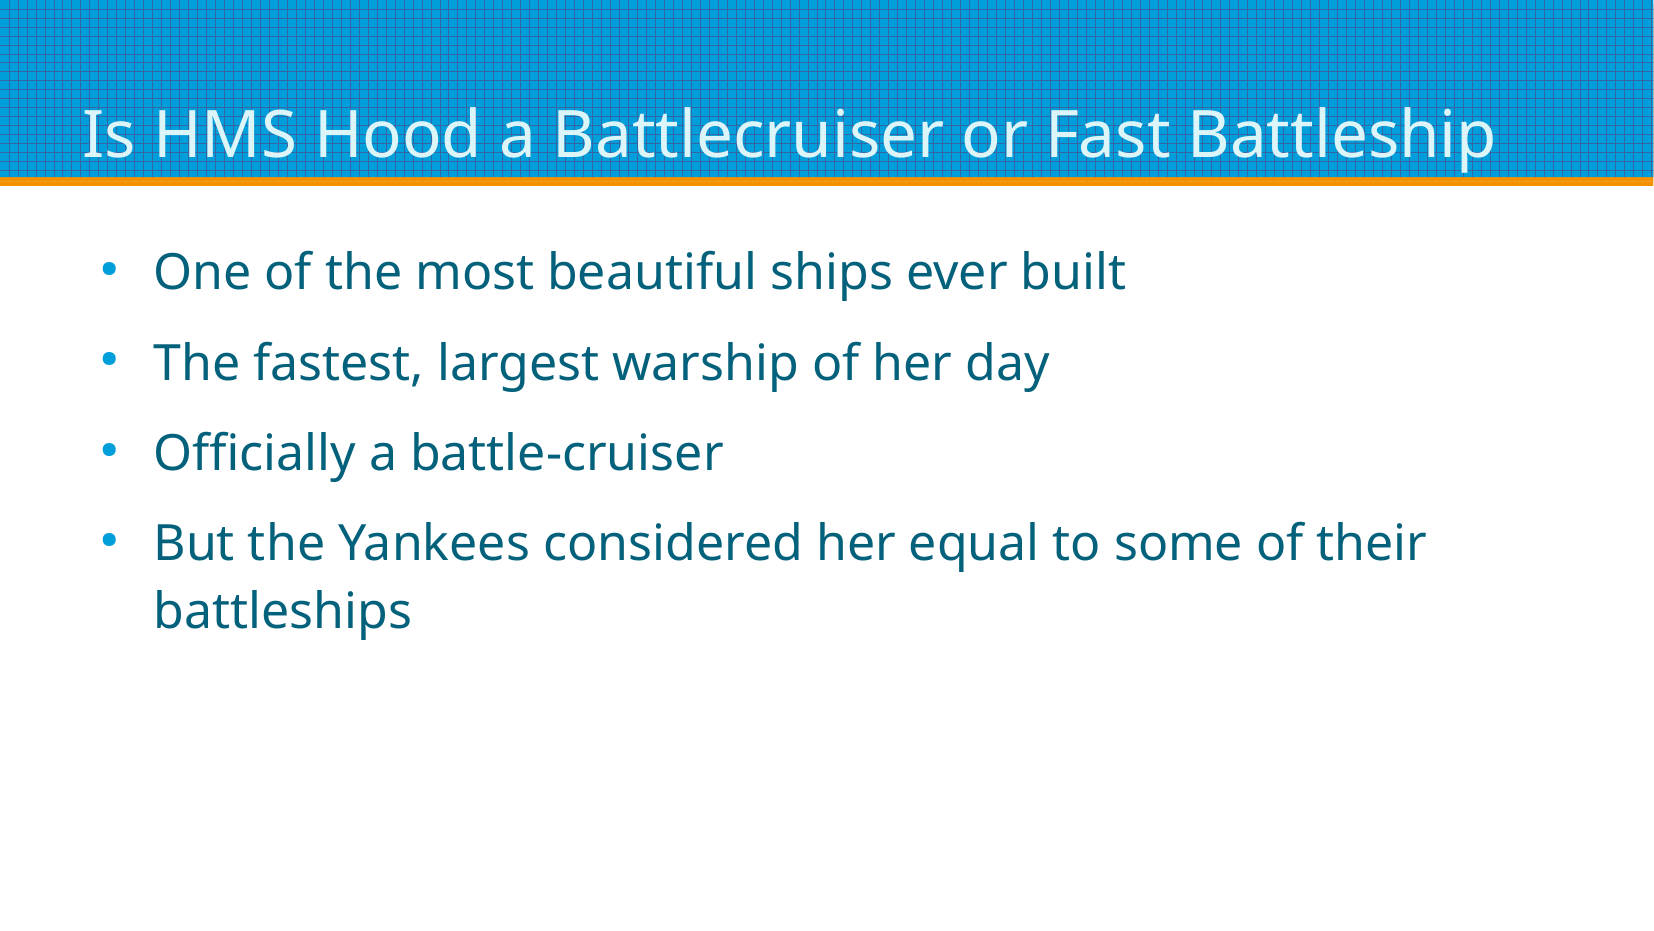

# Is HMS Hood a Battlecruiser or Fast Battleship
One of the most beautiful ships ever built
The fastest, largest warship of her day
Officially a battle-cruiser
But the Yankees considered her equal to some of their battleships